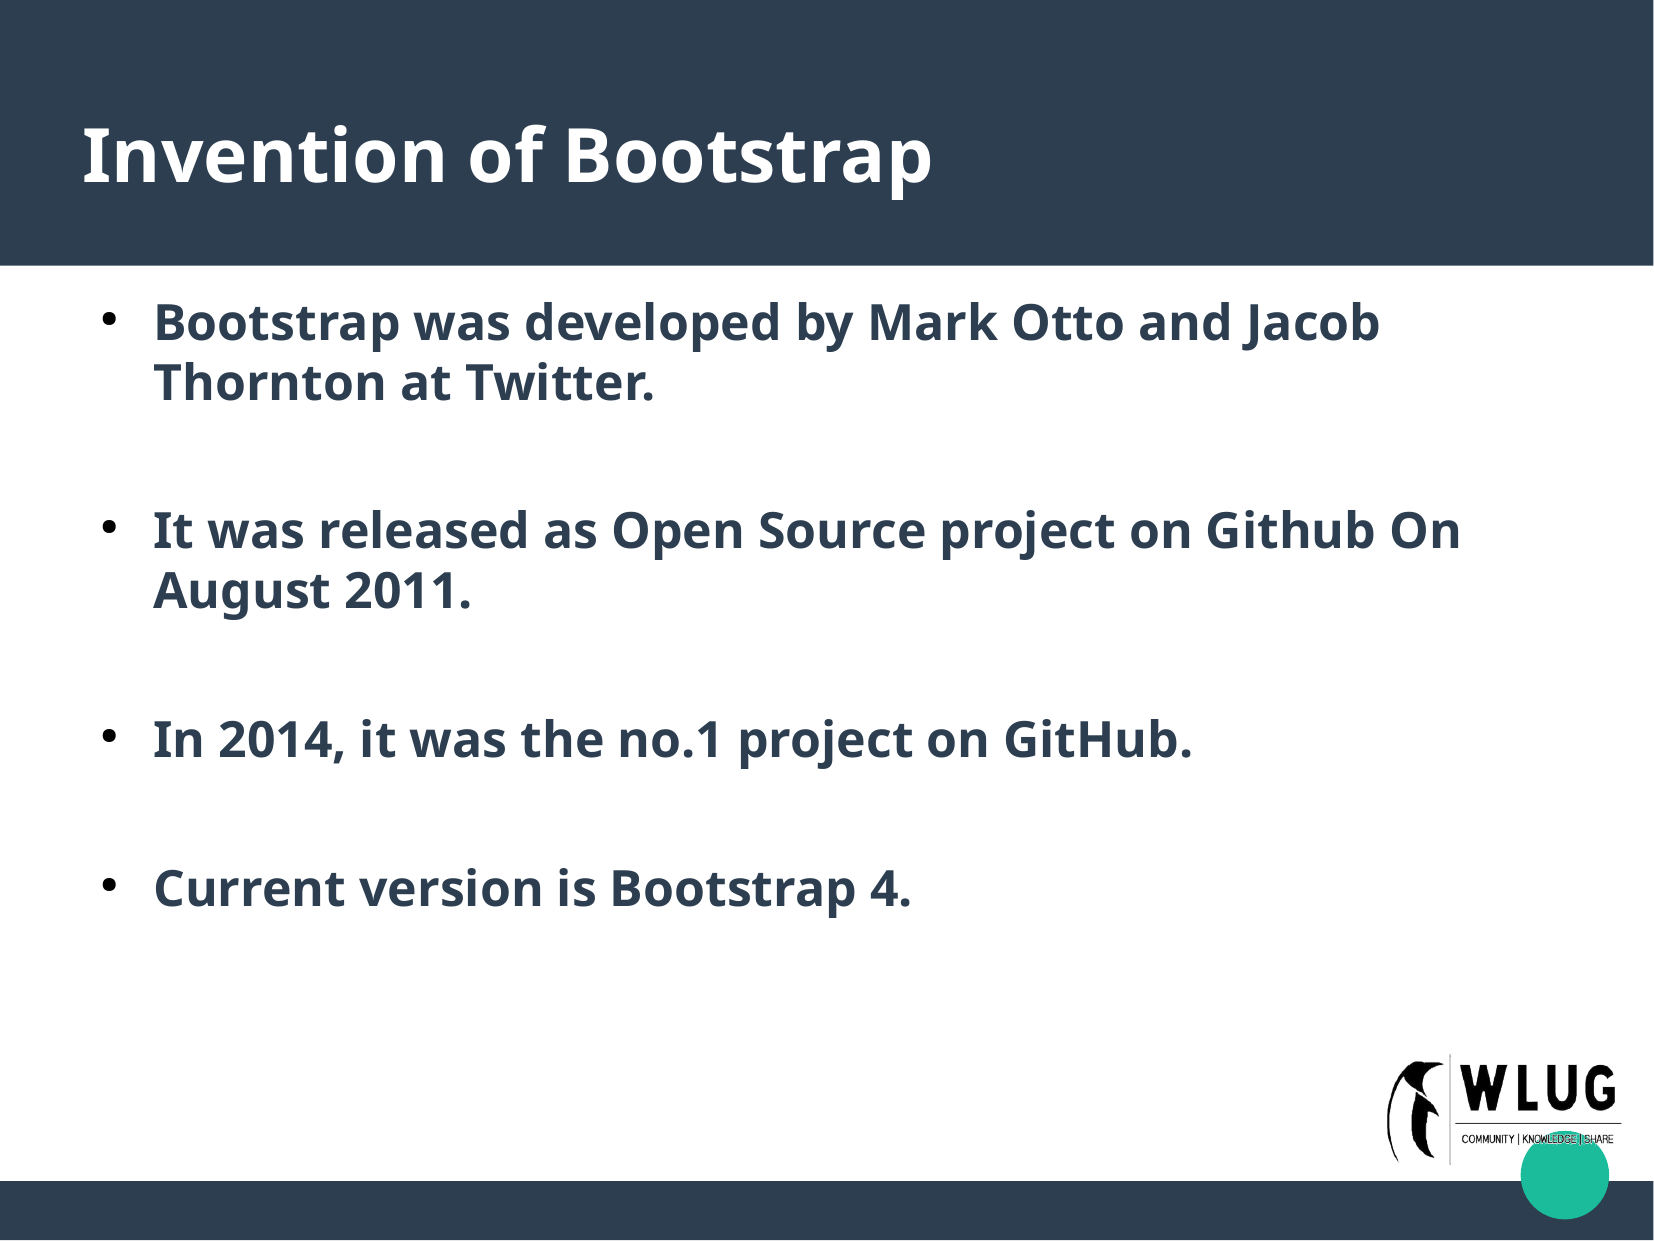

# Invention of Bootstrap
Bootstrap was developed by Mark Otto and Jacob Thornton at Twitter.
It was released as Open Source project on Github On August 2011.
In 2014, it was the no.1 project on GitHub.
Current version is Bootstrap 4.